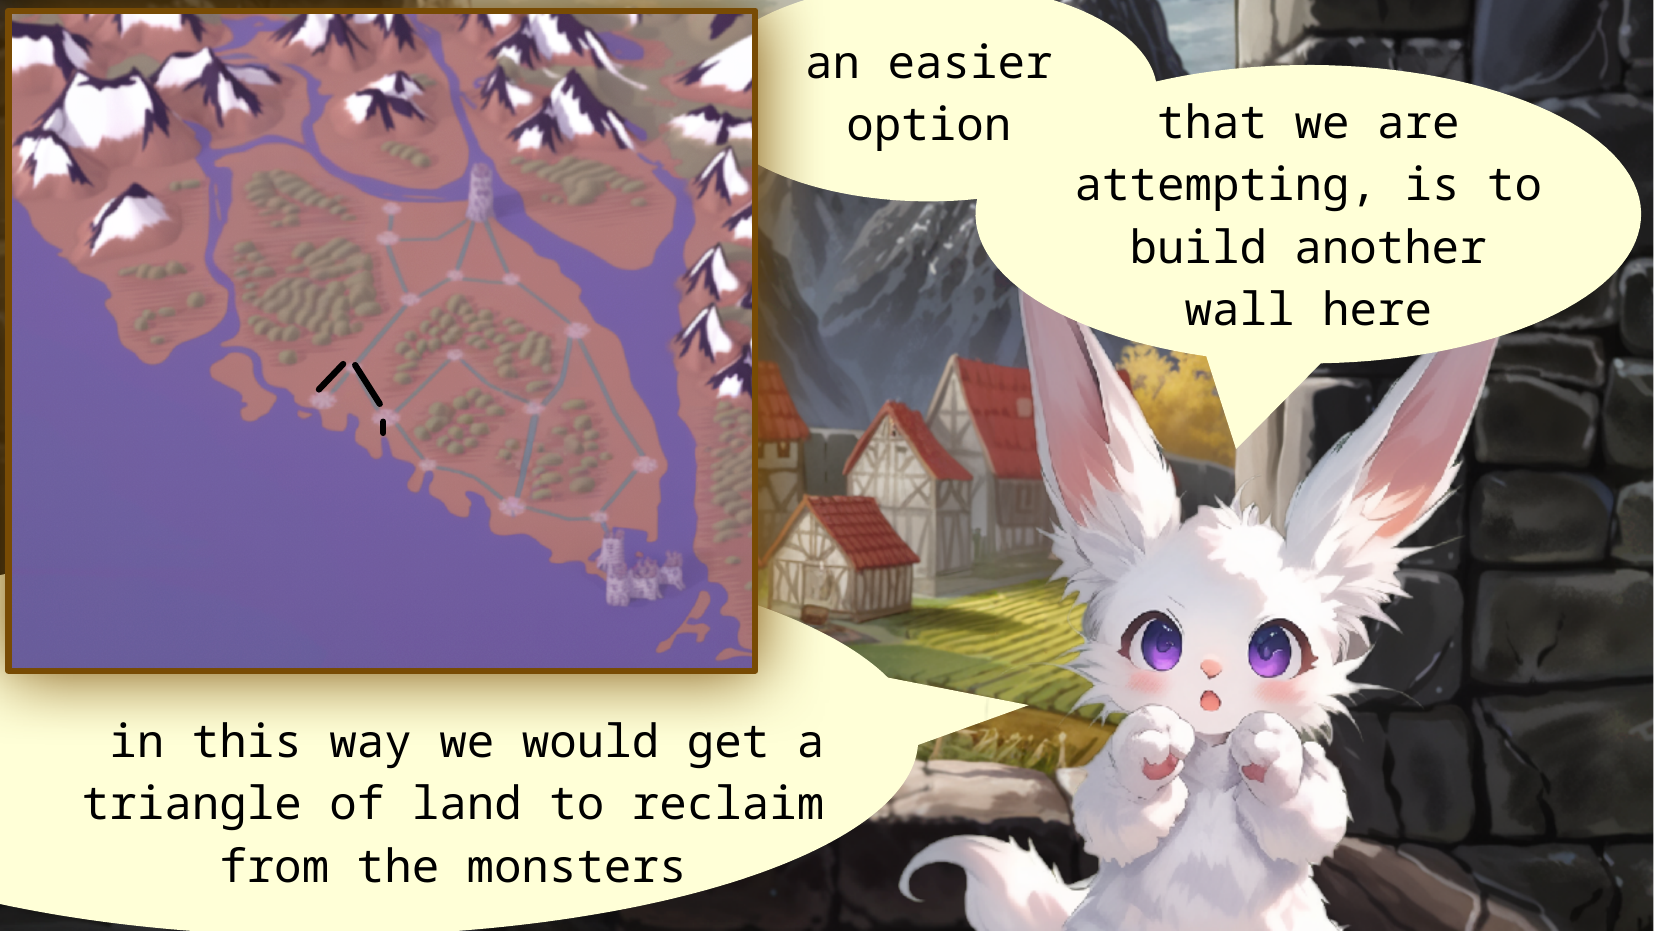

an easier option
that we are attempting, is to build another wall here
 in this way we would get a triangle of land to reclaim
from the monsters